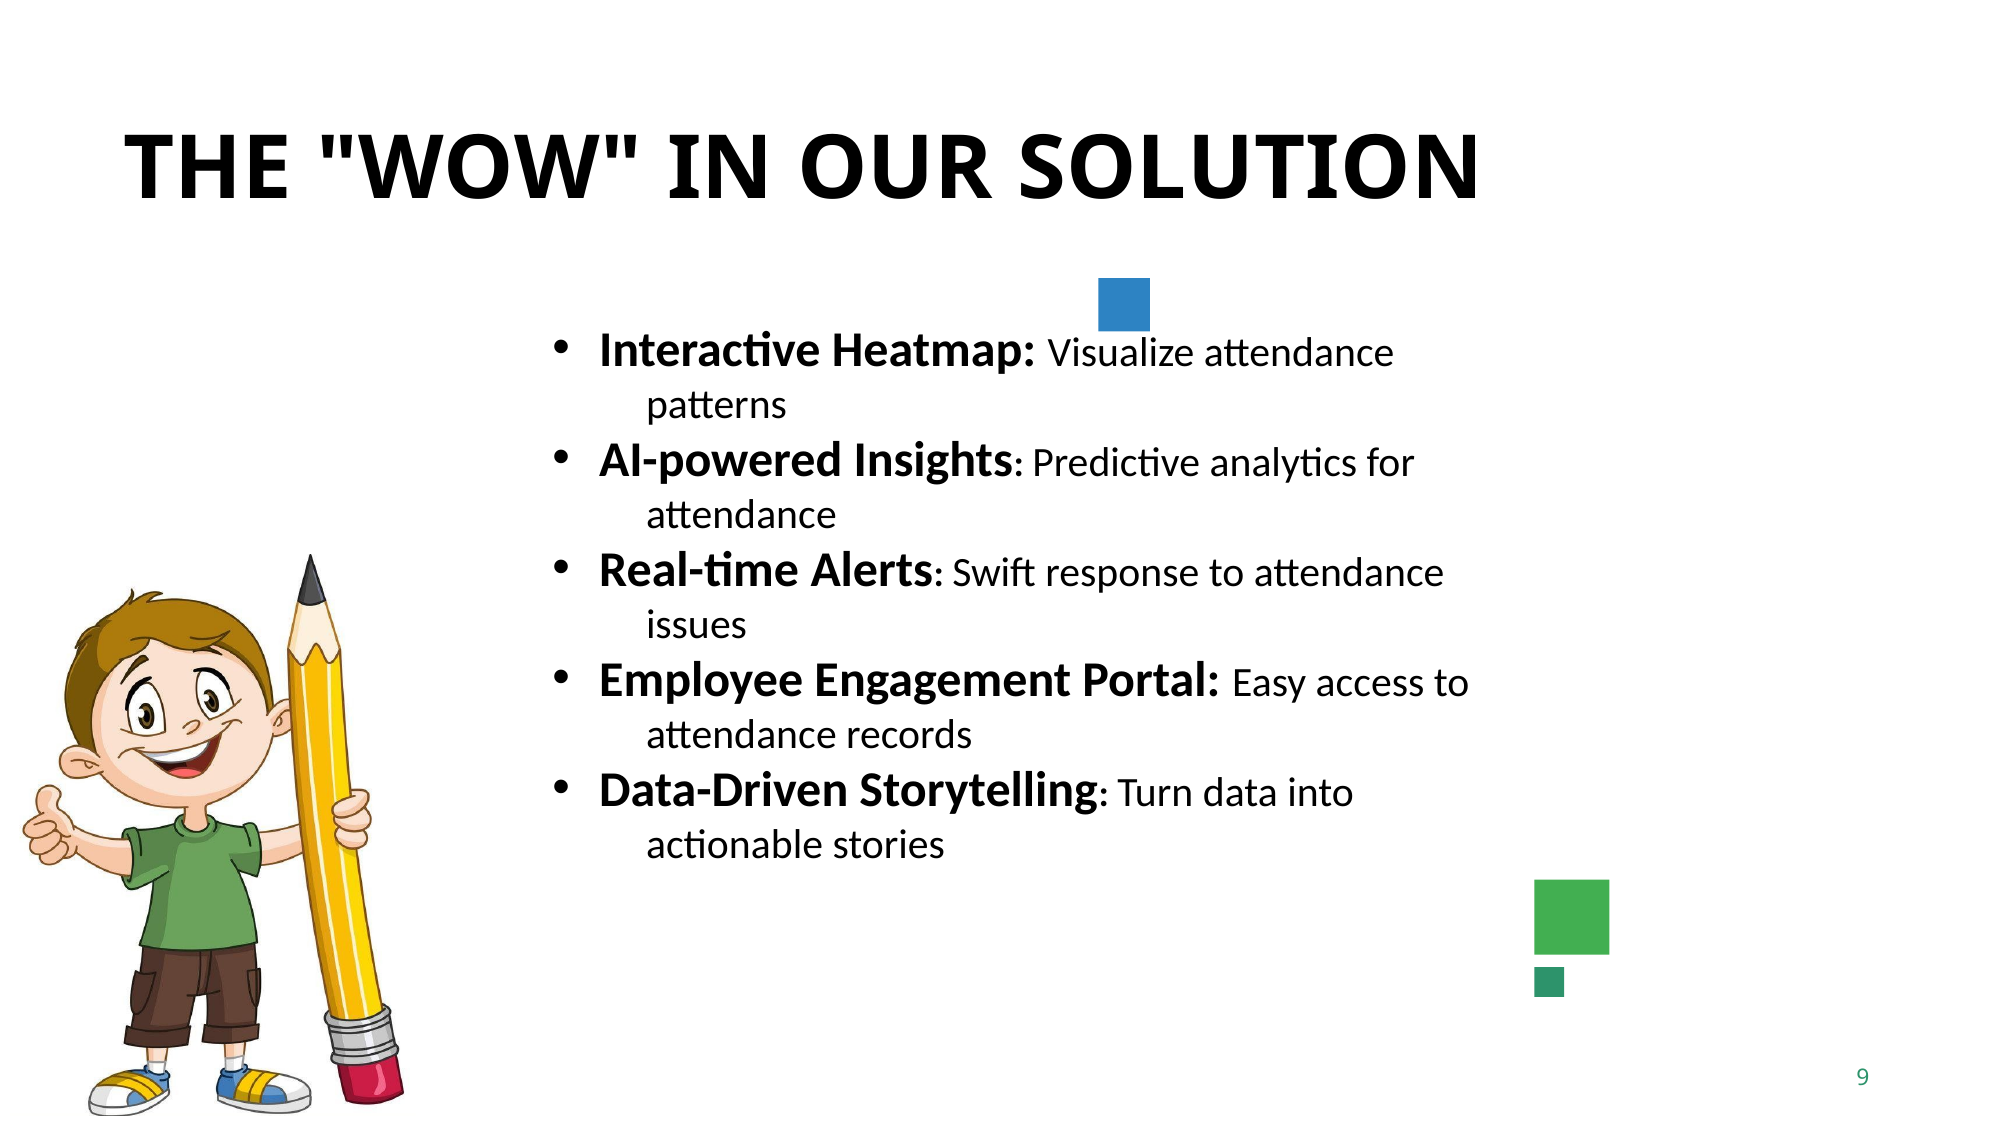

# THE "WOW" IN OUR SOLUTION
Interactive Heatmap: Visualize attendance patterns
AI-powered Insights: Predictive analytics for attendance
Real-time Alerts: Swift response to attendance issues
Employee Engagement Portal: Easy access to attendance records
Data-Driven Storytelling: Turn data into actionable stories
3/21/2024 Annual Review